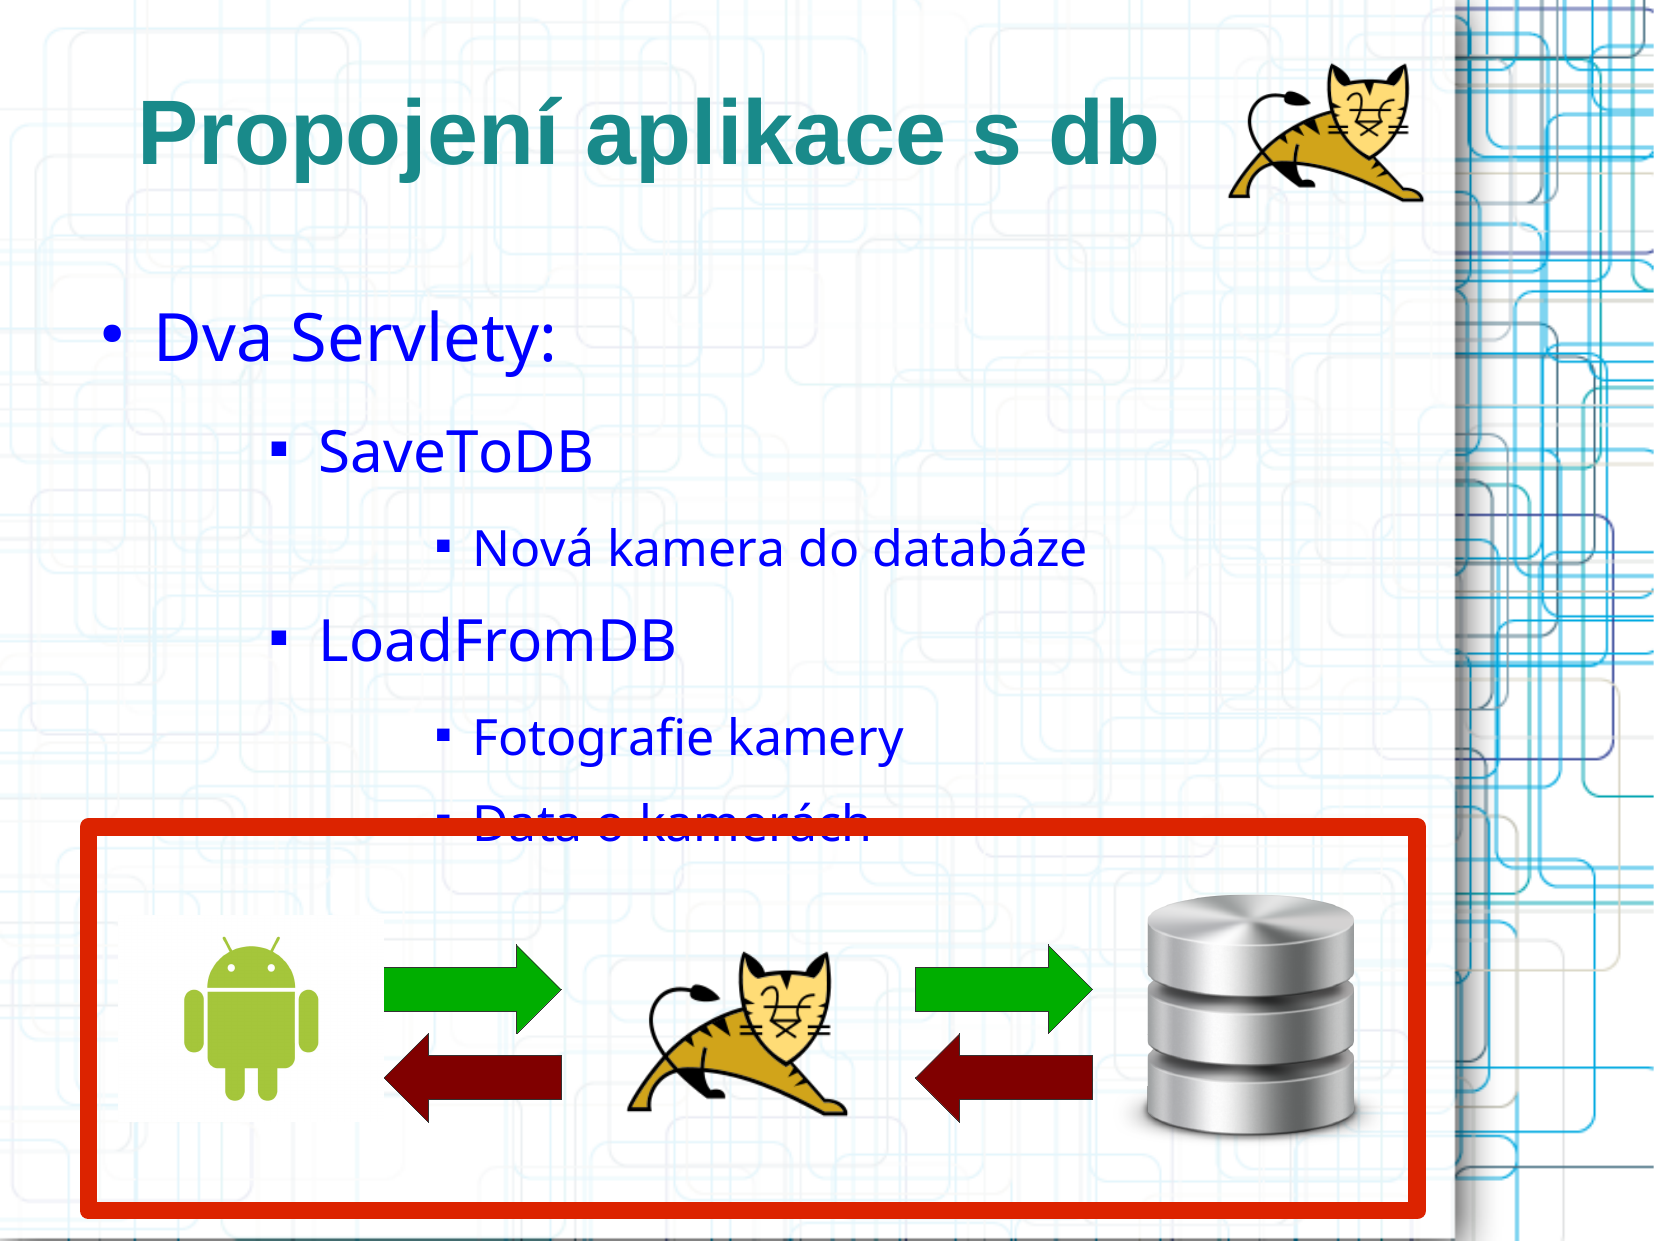

Propojení aplikace s db
# Dva Servlety:
SaveToDB
Nová kamera do databáze
LoadFromDB
Fotografie kamery
Data o kamerách